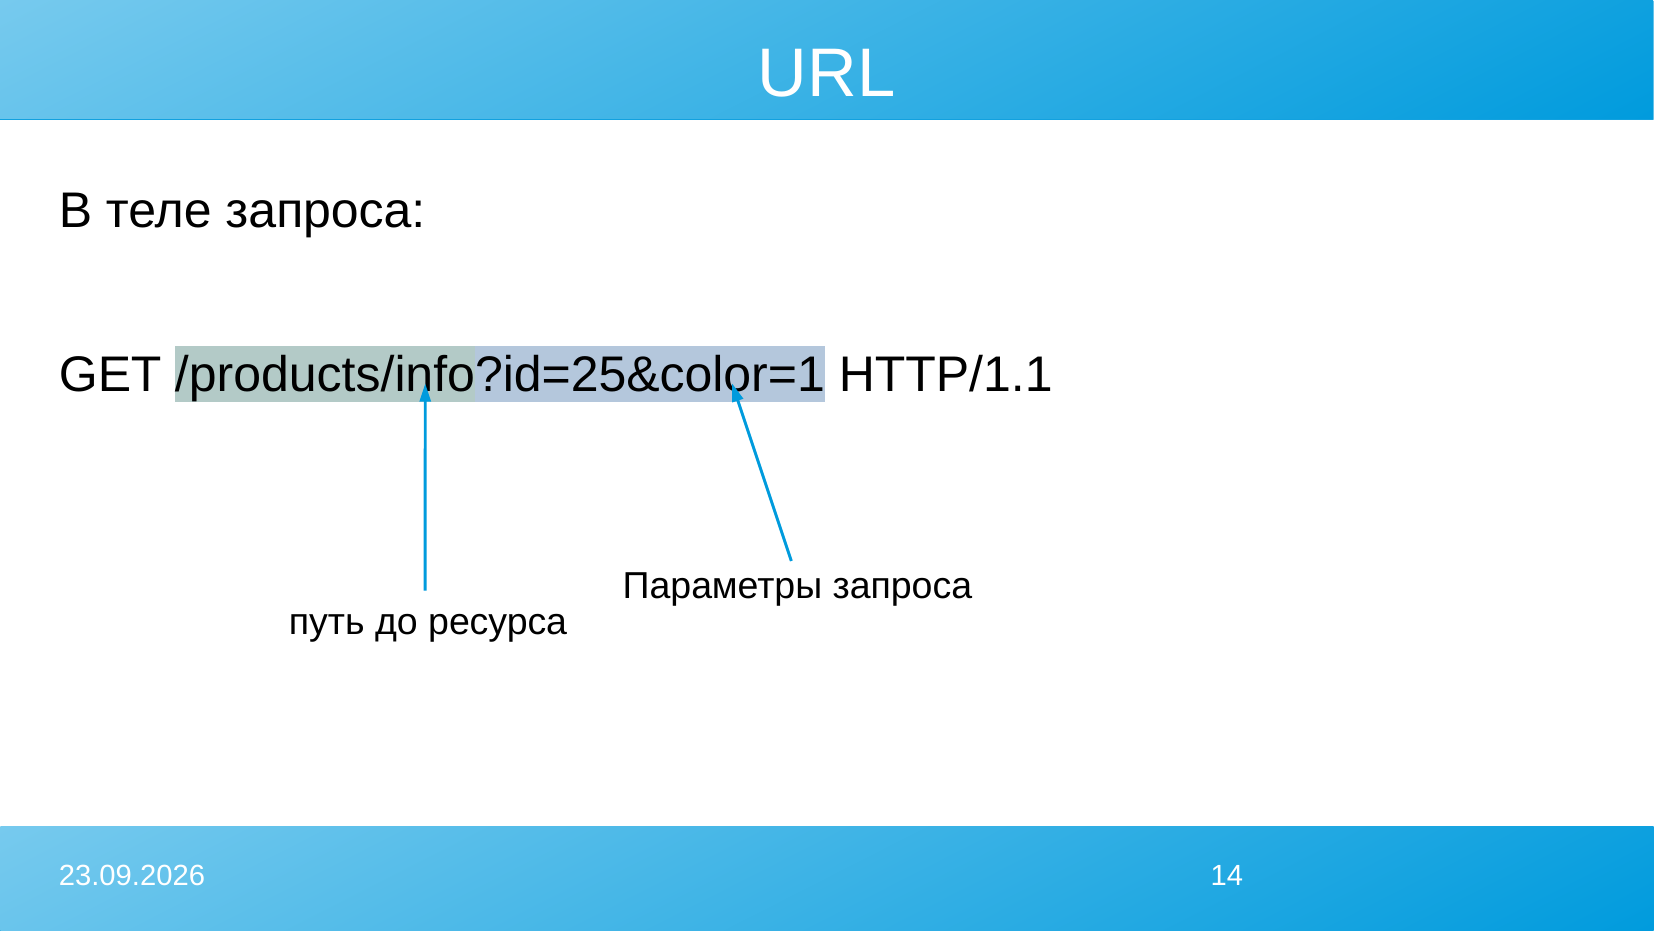

# URL
В теле запроса:
GET /products/info?id=25&color=1 HTTP/1.1
Параметры запроса
путь до ресурса